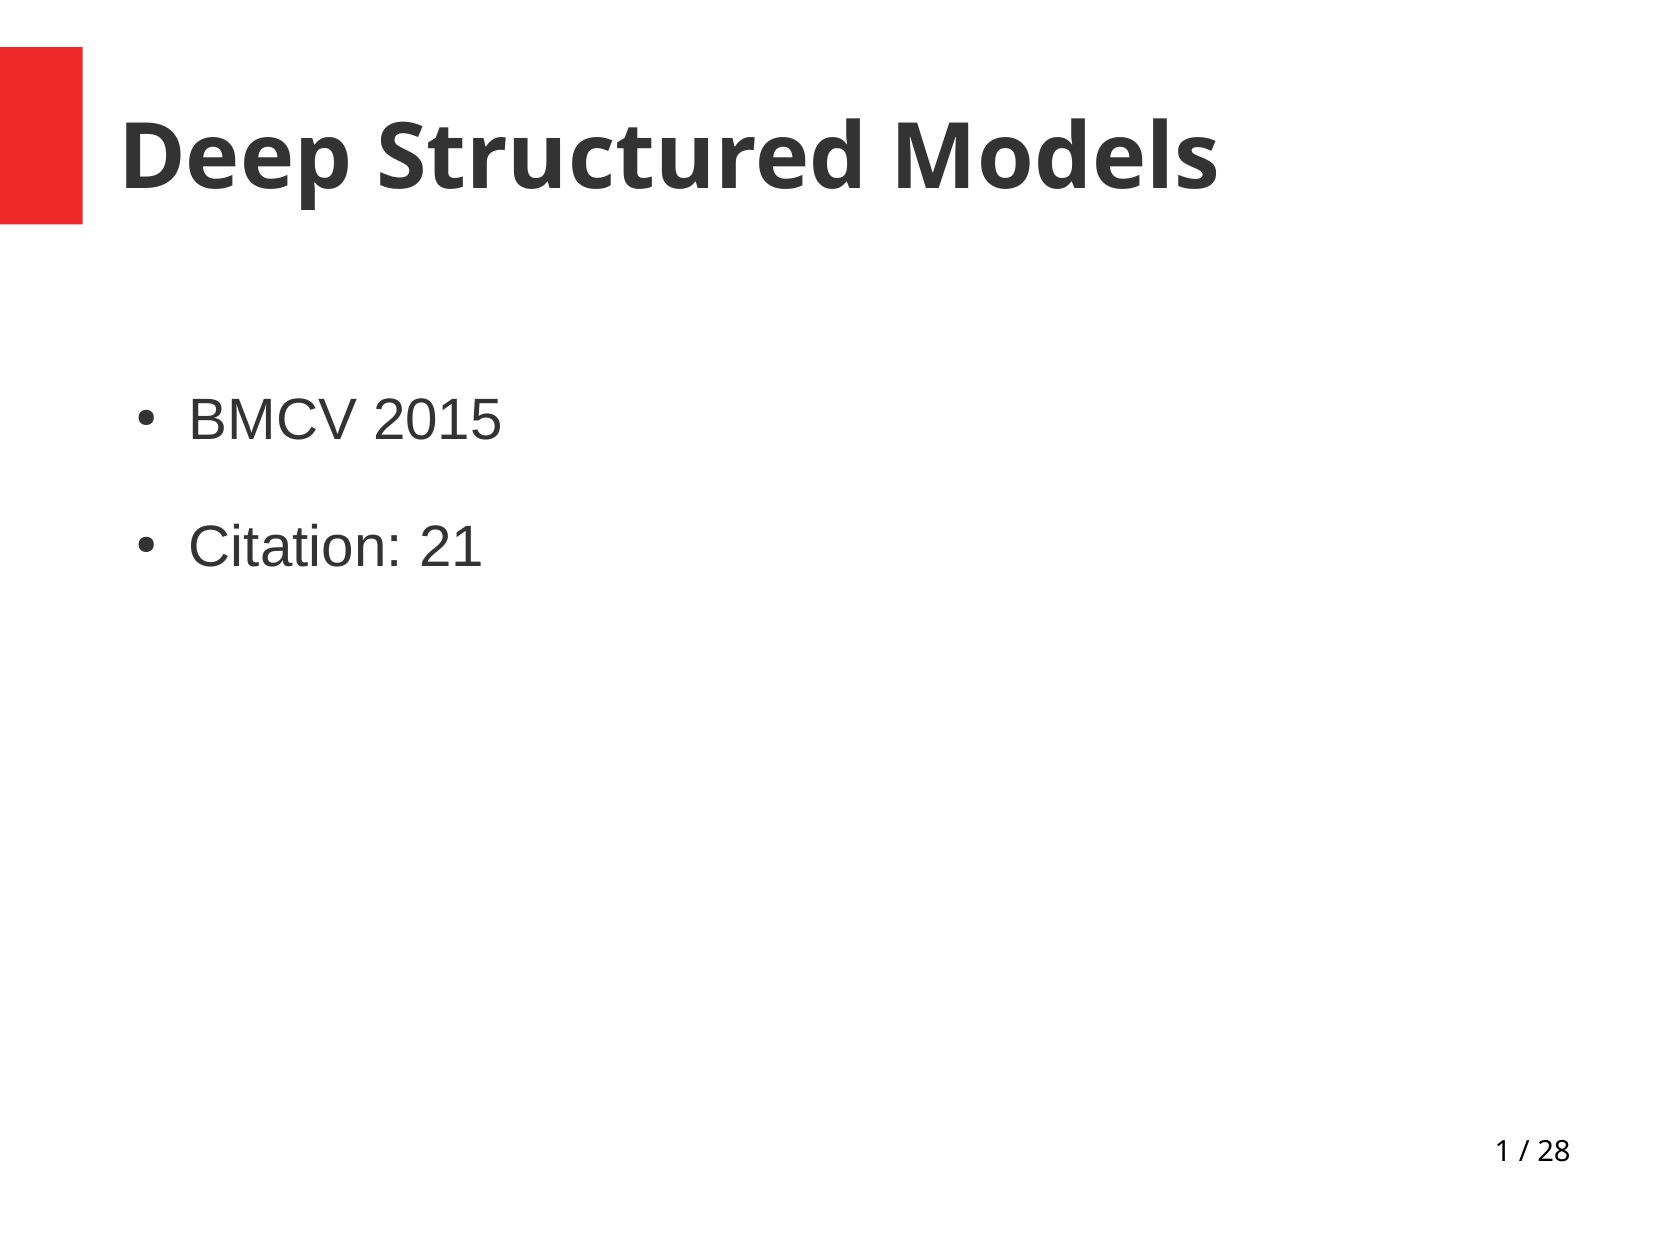

# Deep Structured Models
BMCV 2015
Citation: 21
1